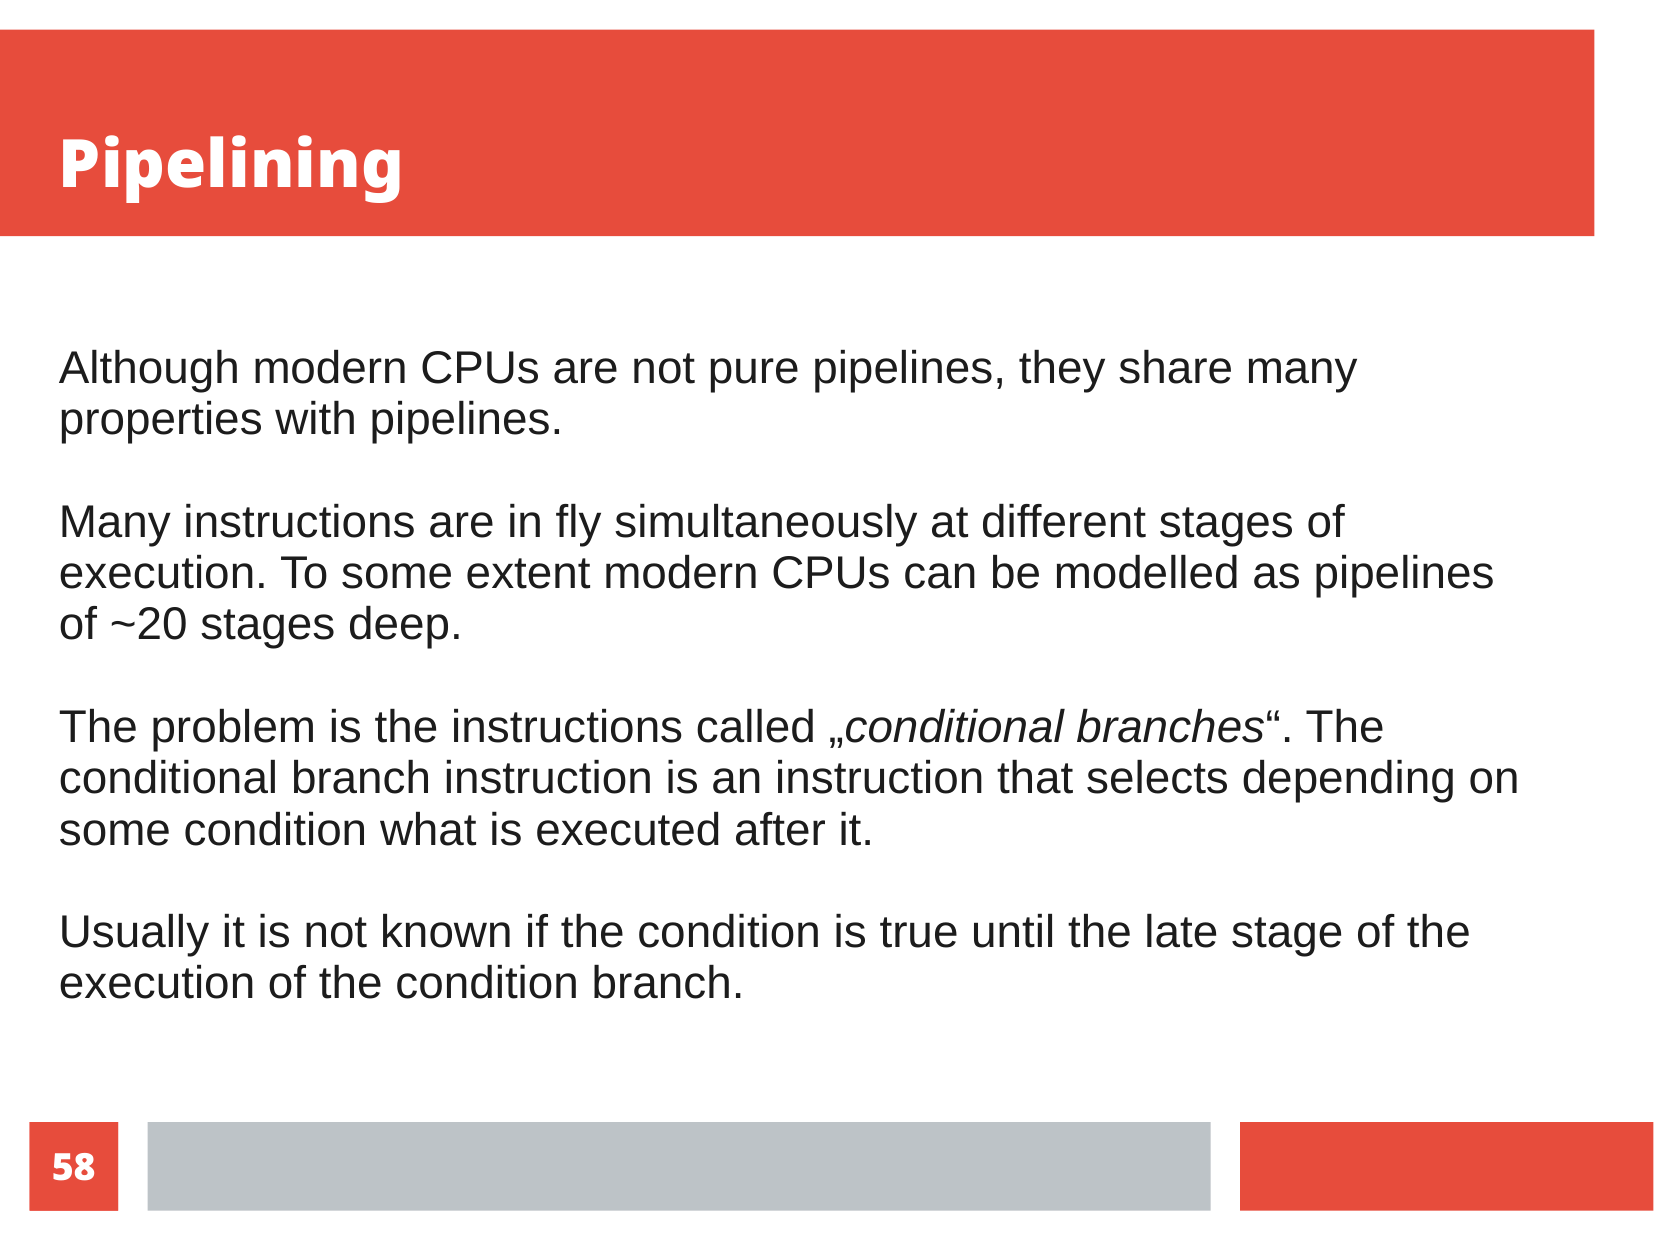

# Pipelining
Although modern CPUs are not pure pipelines, they share many properties with pipelines.
Many instructions are in fly simultaneously at different stages of execution. To some extent modern CPUs can be modelled as pipelines of ~20 stages deep.
The problem is the instructions called „conditional branches“. The conditional branch instruction is an instruction that selects depending on some condition what is executed after it.
Usually it is not known if the condition is true until the late stage of the execution of the condition branch.
58